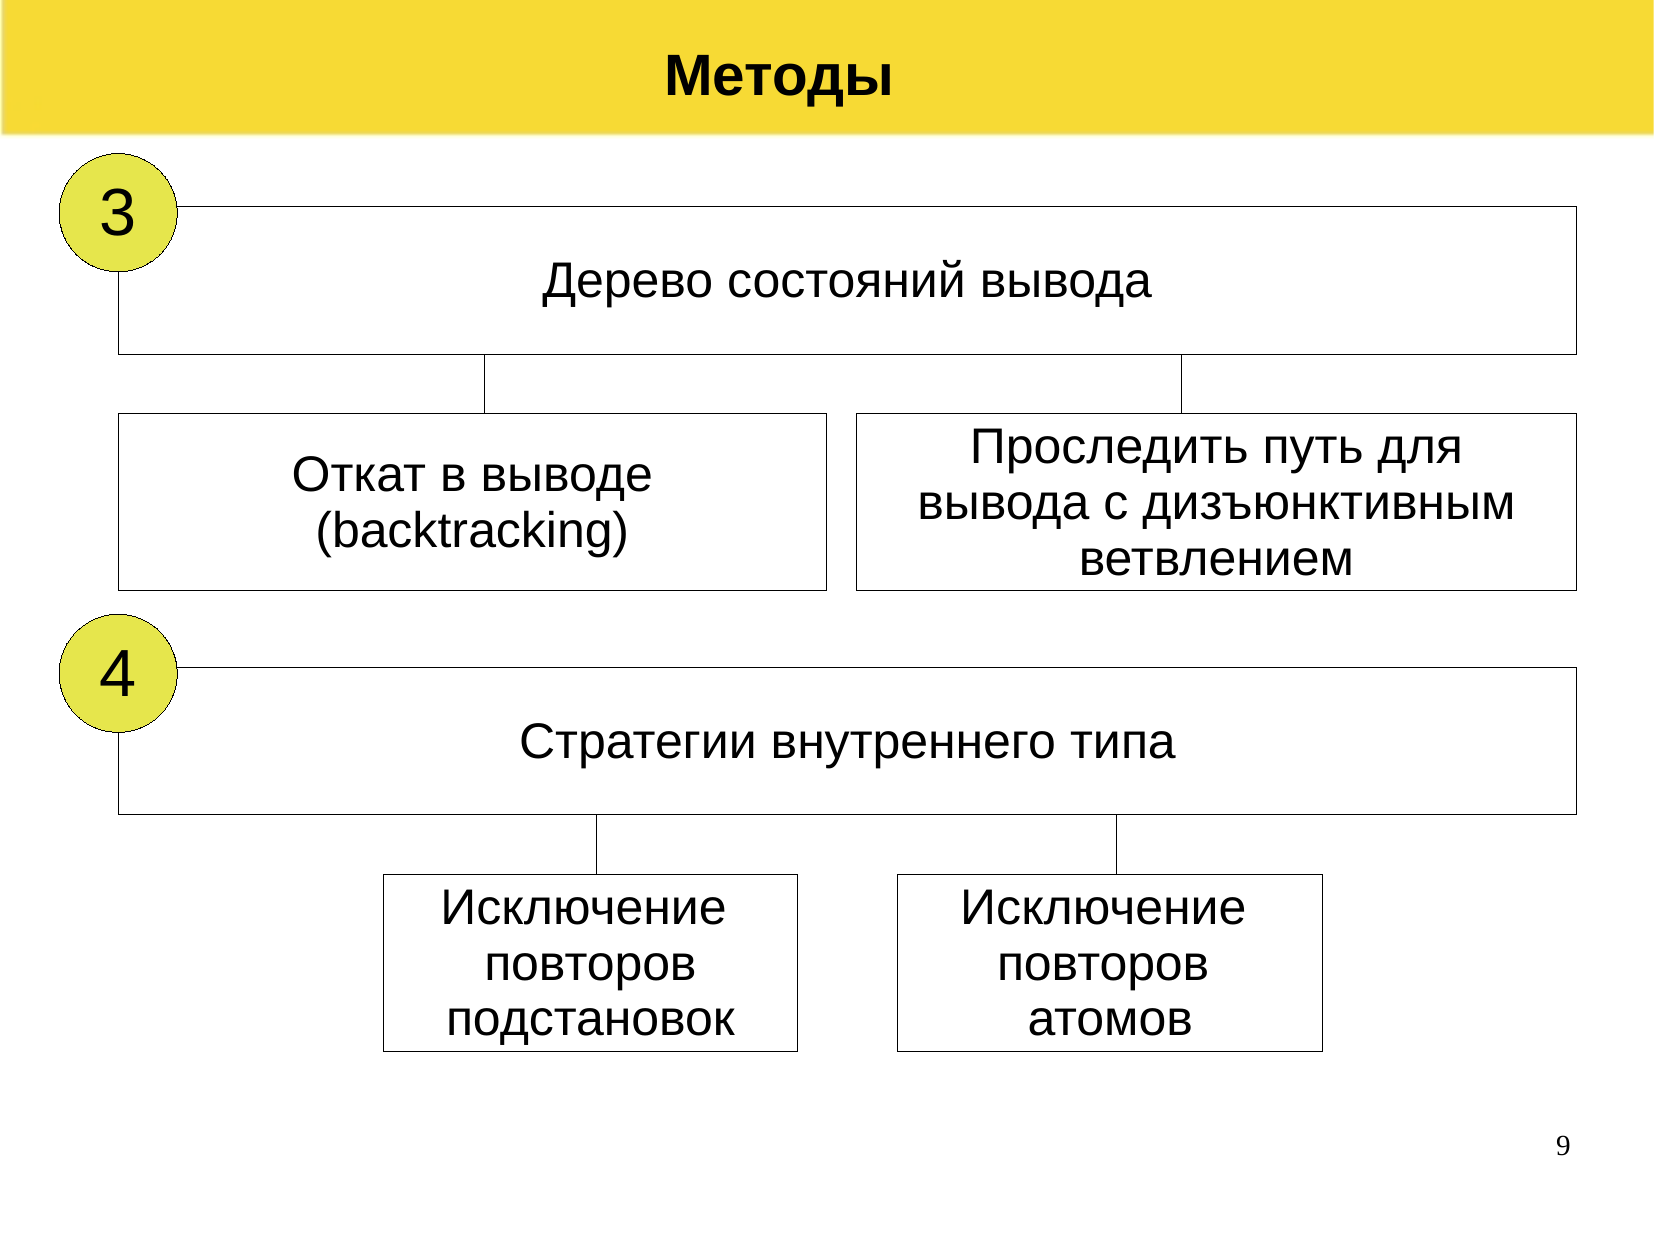

Методы
3
Язык и исчисления позитивно-образованных формул
Язык и исчисления позитивно-образованных формул
Дерево состояний вывода
Откат в выводе
(backtracking)
Проследить путь для
вывода с дизъюнктивным
ветвлением
4
Язык и исчисления позитивно-образованных формул
Язык и исчисления позитивно-образованных формул
Стратегии внутреннего типа
Исключение
повторов
подстановок
Исключение
повторов
атомов
9